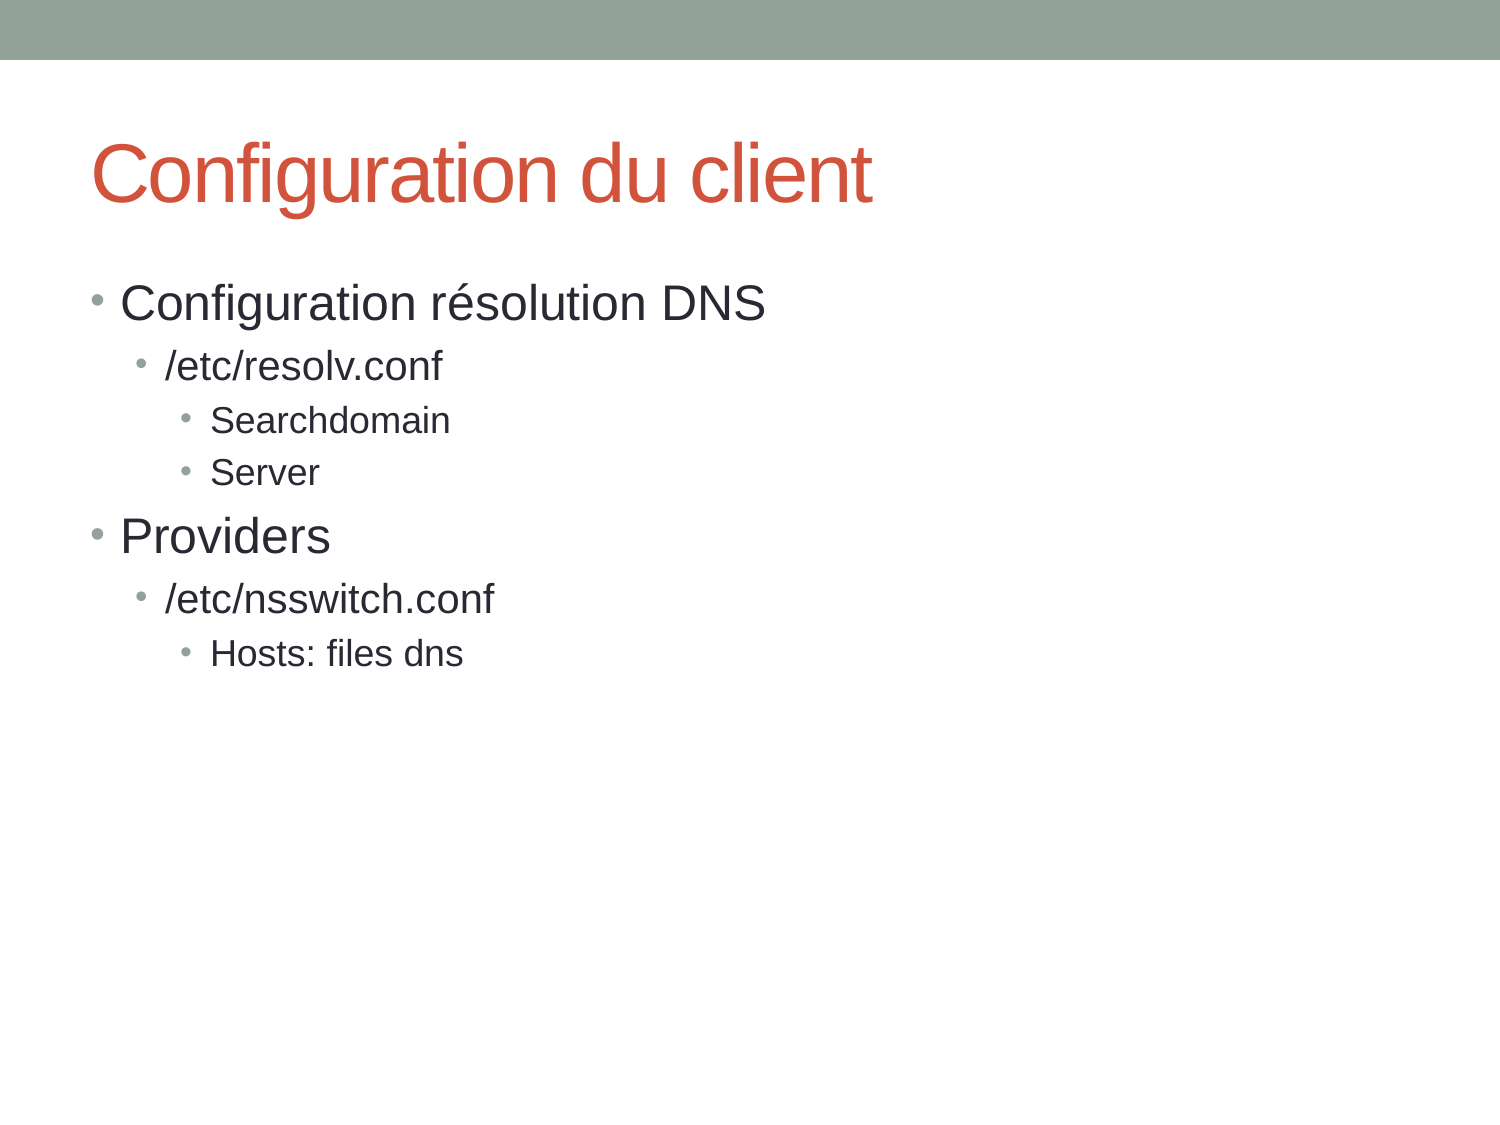

# Configuration du client
Configuration résolution DNS
/etc/resolv.conf
Searchdomain
Server
Providers
/etc/nsswitch.conf
Hosts: files dns